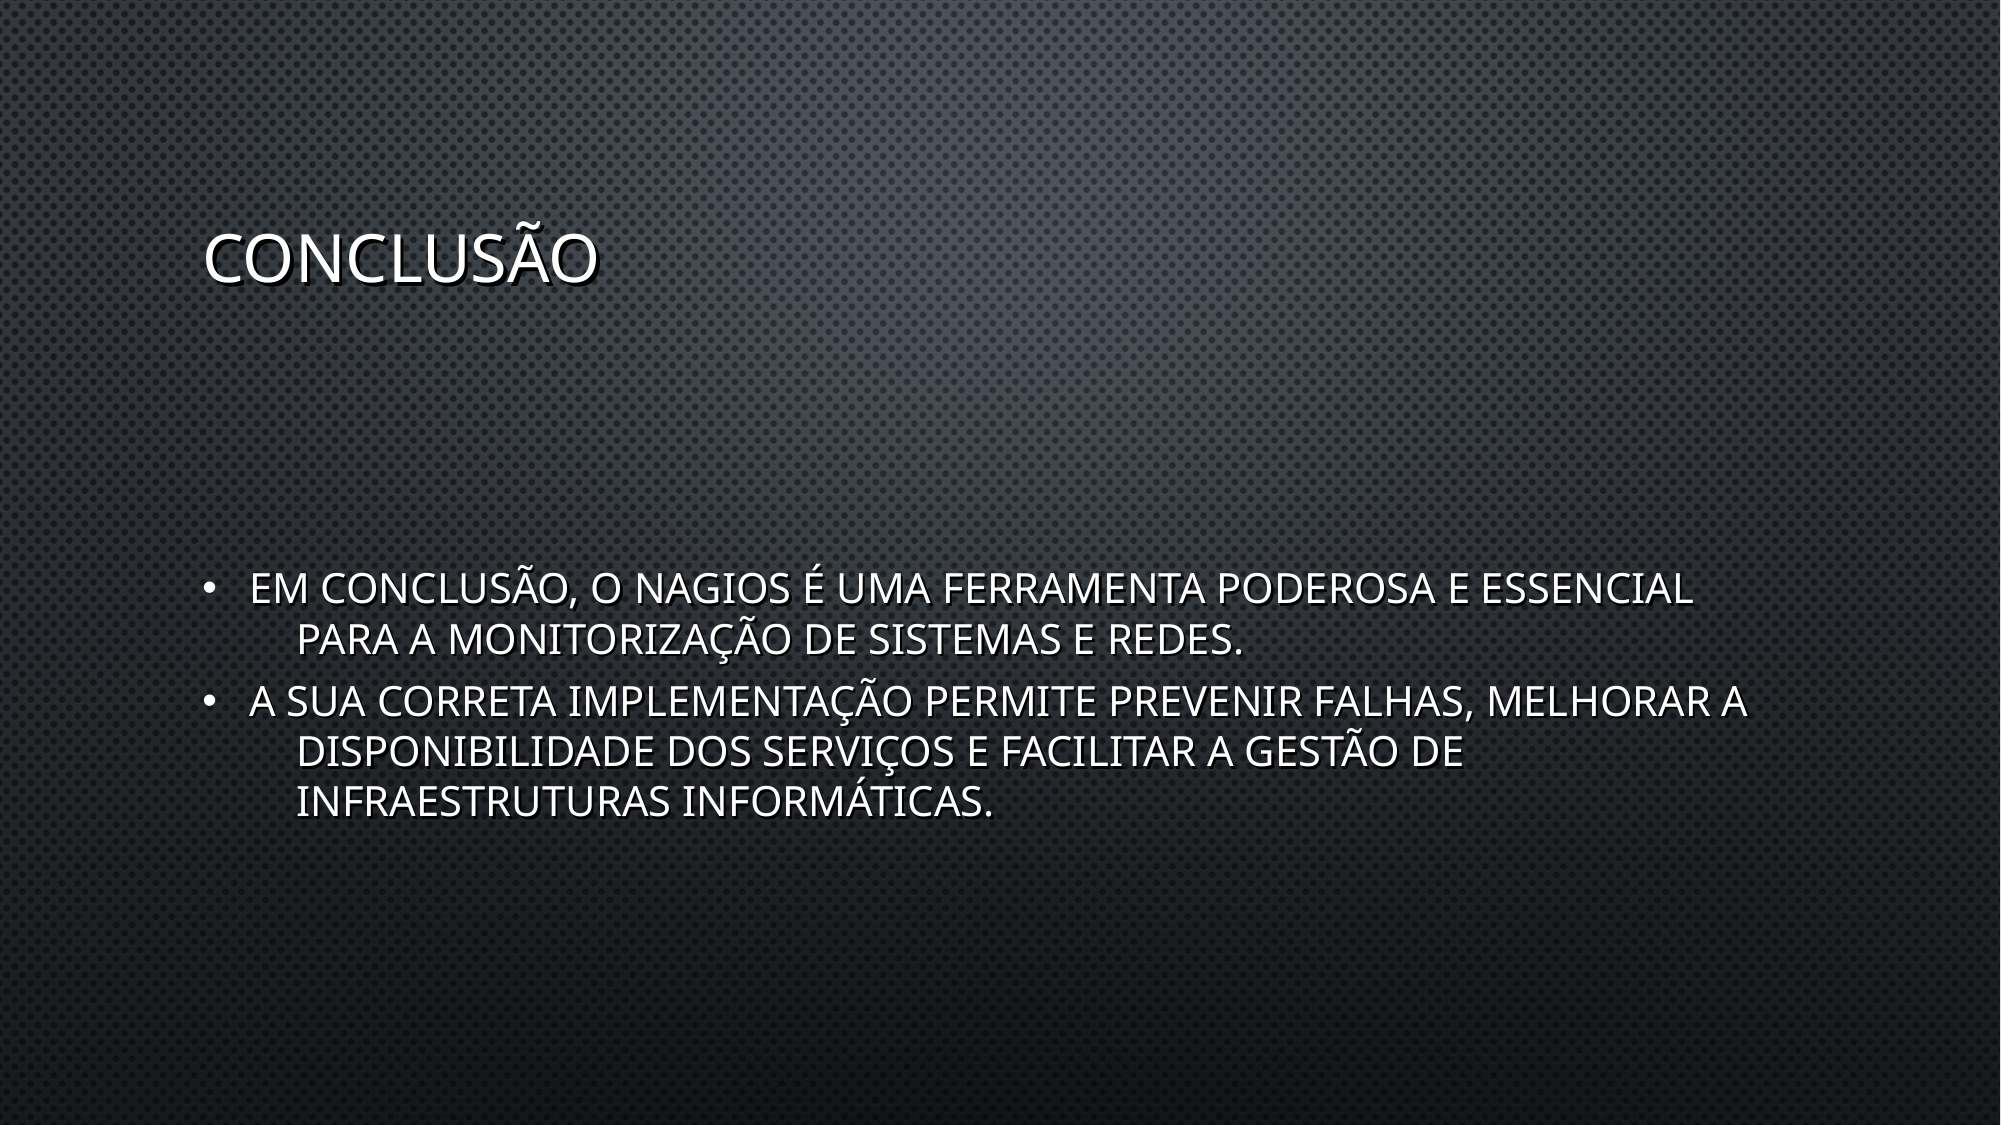

# Conclusão
Em conclusão, o Nagios é uma ferramenta poderosa e essencial para a monitorização de sistemas e redes.
A sua correta implementação permite prevenir falhas, melhorar a disponibilidade dos serviços e facilitar a gestão de infraestruturas informáticas.